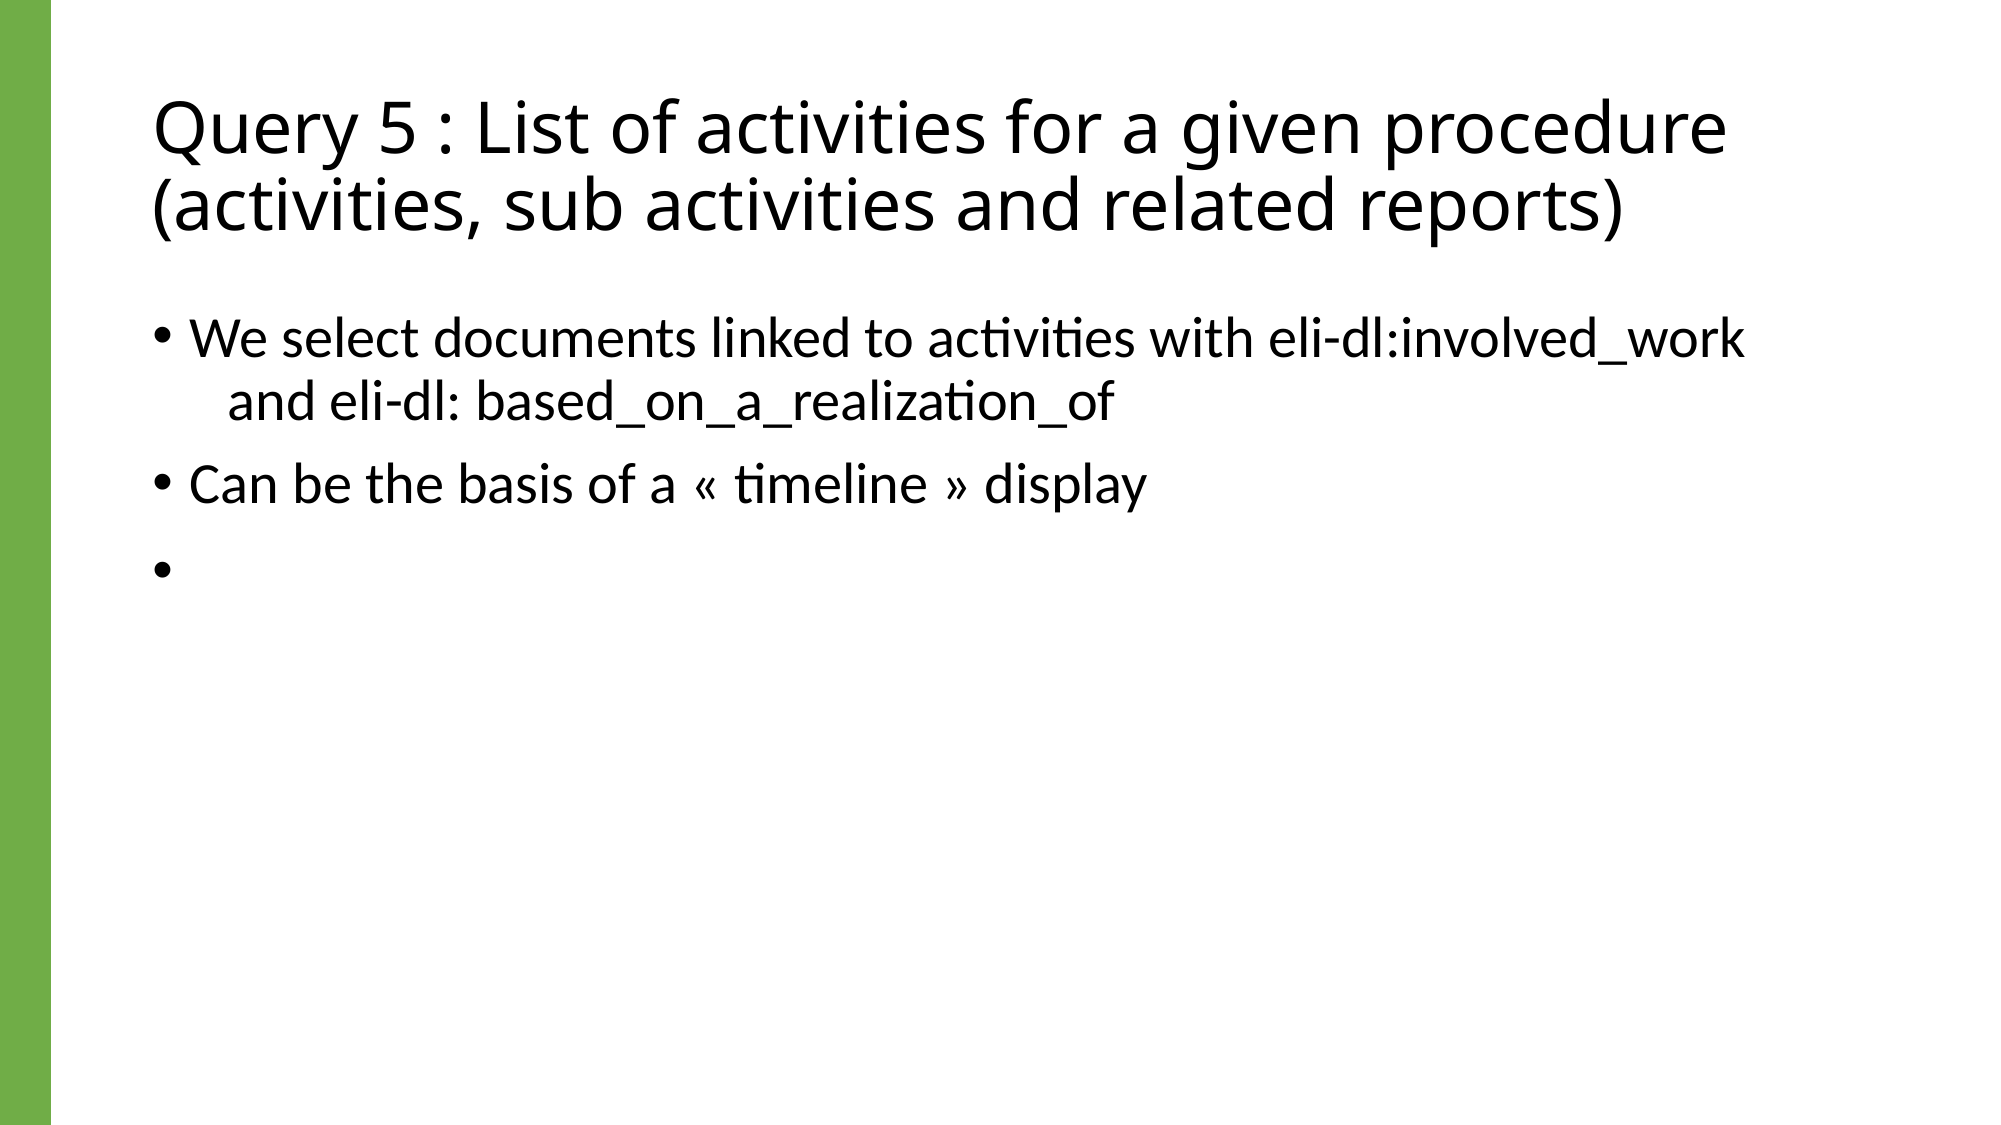

# Query 5 : List of activities for a given procedure (activities, sub activities and related reports)
We select documents linked to activities with eli-dl:involved_work and eli-dl: based_on_a_realization_of
Can be the basis of a « timeline » display